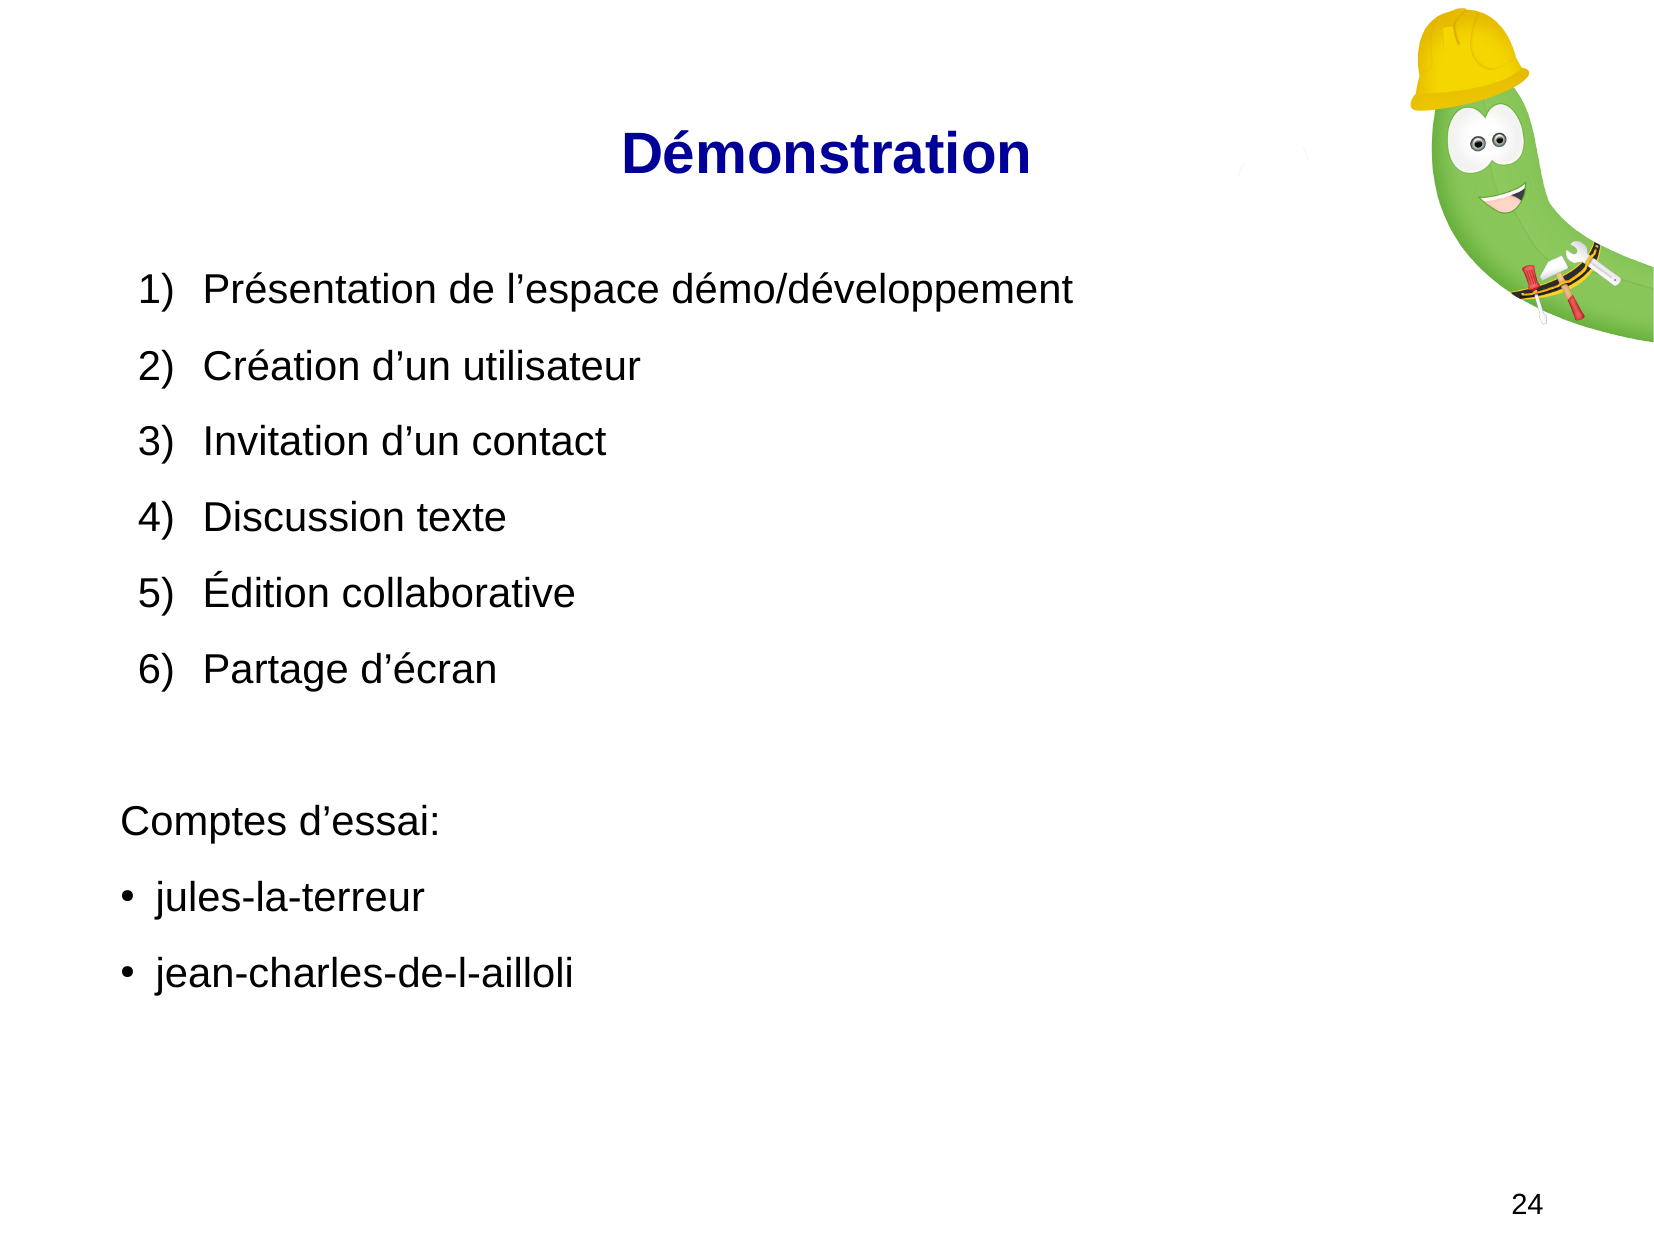

# Démonstration
 Présentation de l’espace démo/développement
 Création d’un utilisateur
 Invitation d’un contact
 Discussion texte
 Édition collaborative
 Partage d’écran
Comptes d’essai:
jules-la-terreur
jean-charles-de-l-ailloli